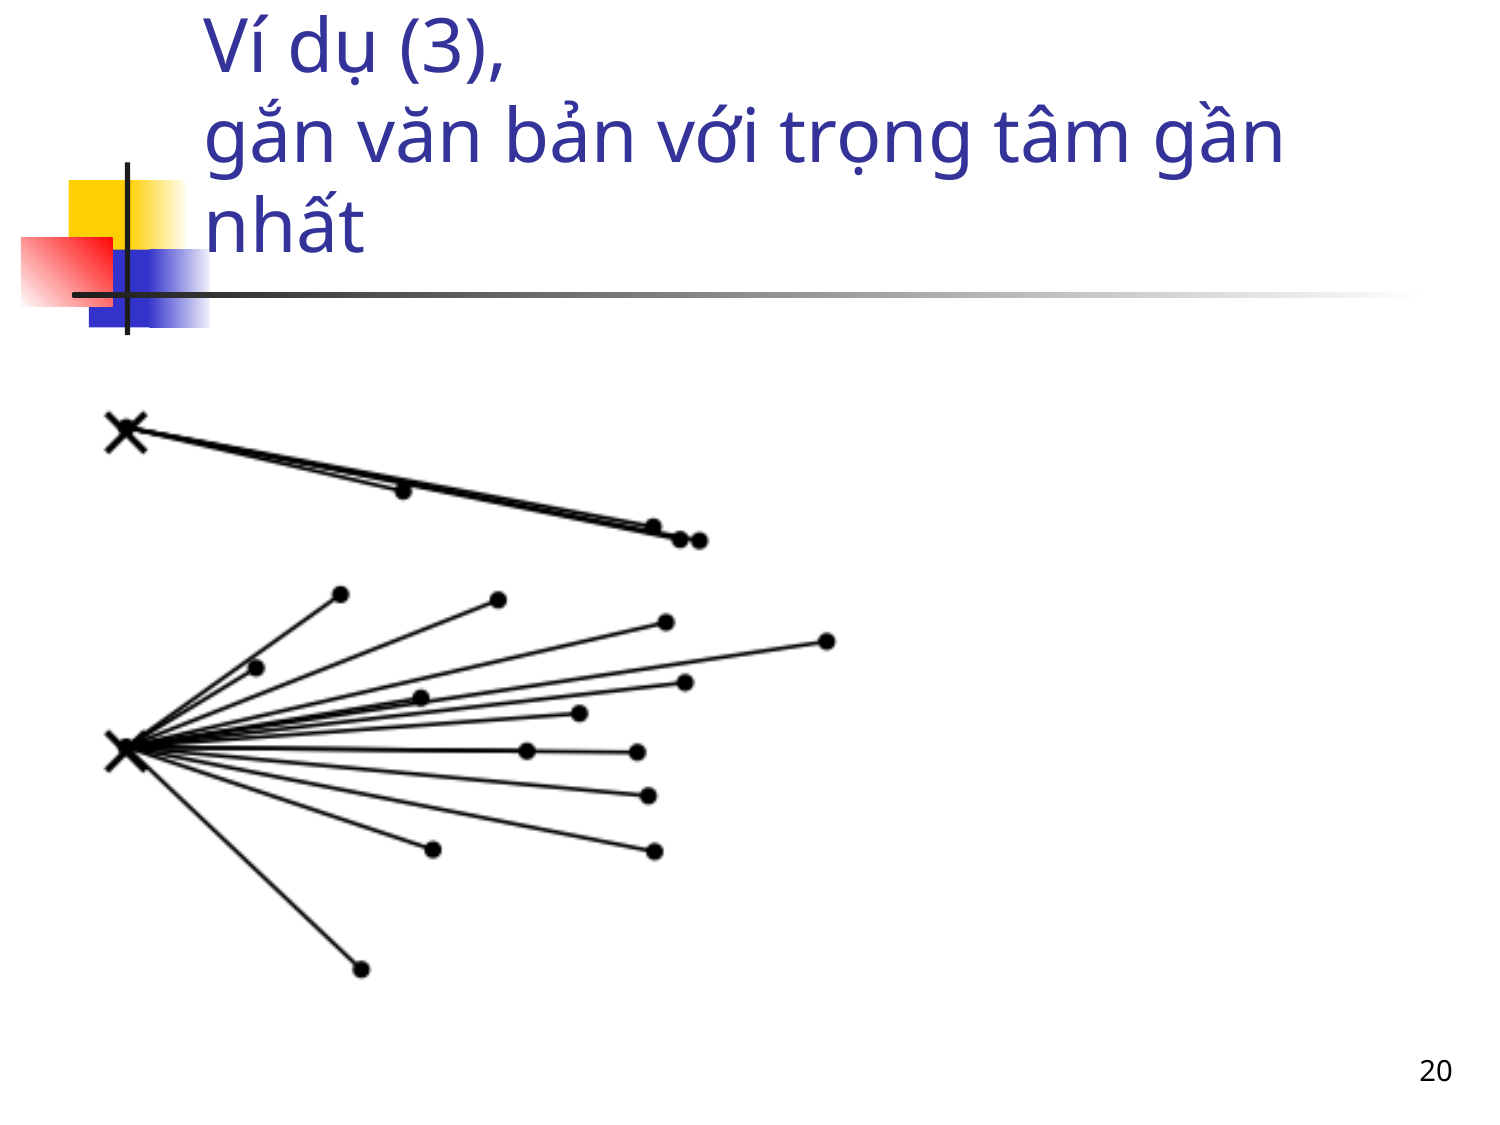

# Ví dụ (3), gắn văn bản với trọng tâm gần nhất